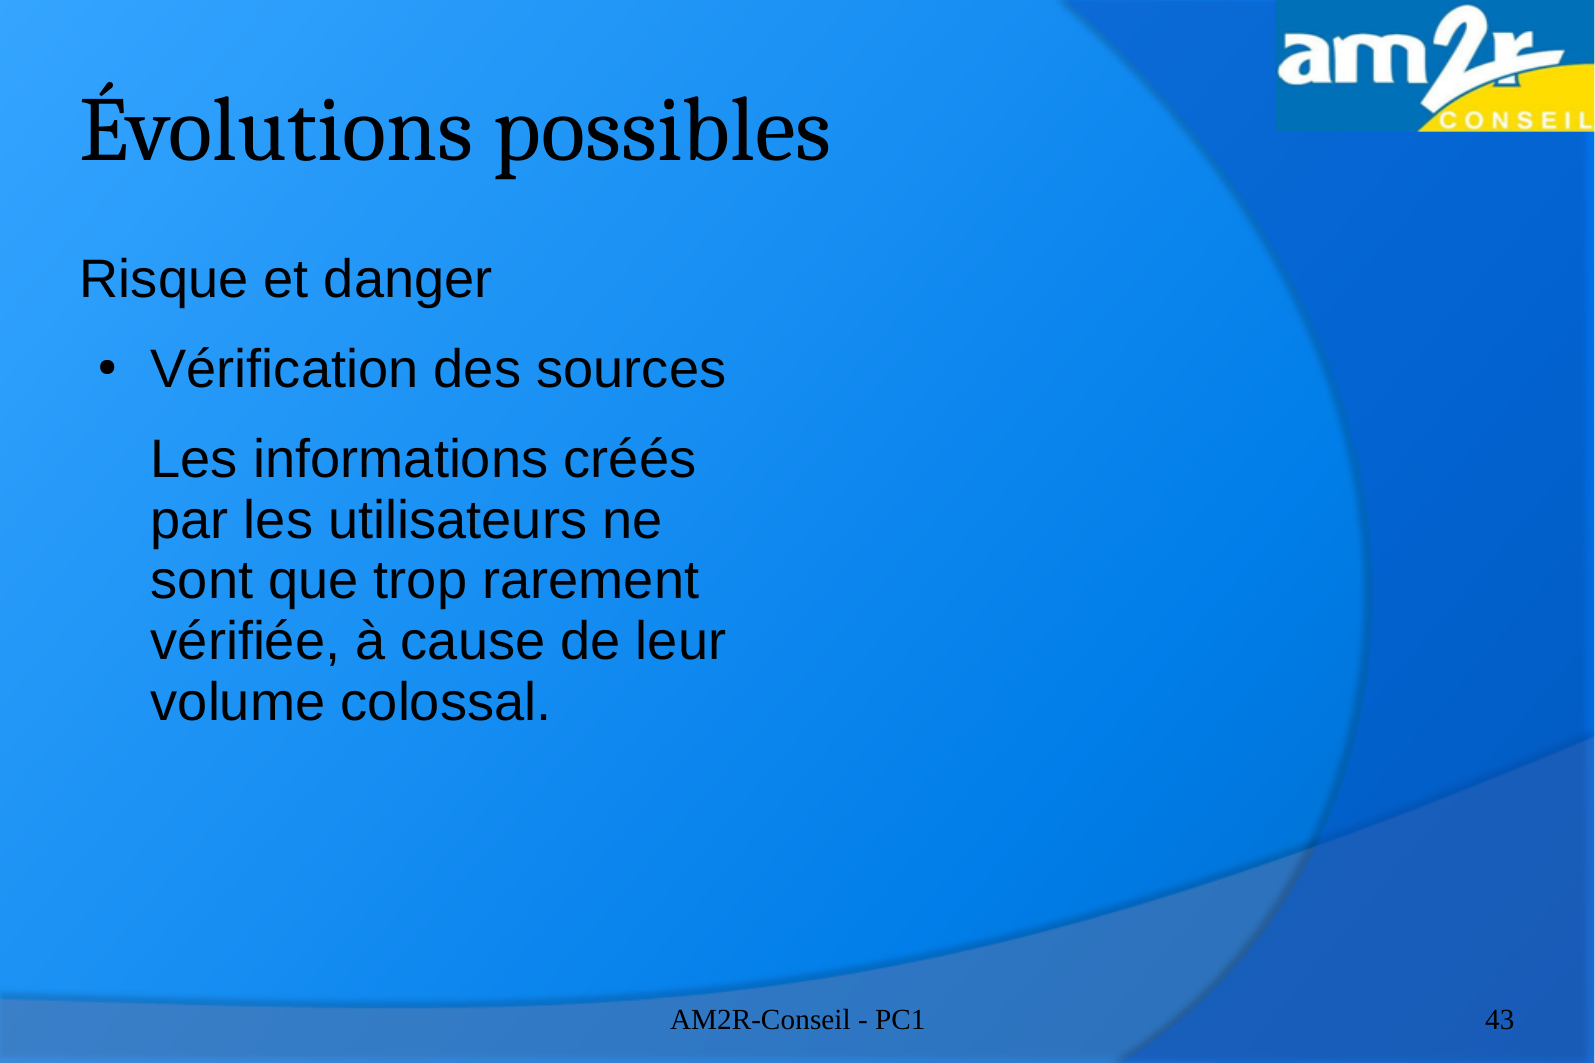

# Évolutions possibles
Risque et danger
Vérification des sources
Les informations créés par les utilisateurs ne sont que trop rarement vérifiée, à cause de leur volume colossal.
AM2R-Conseil - PC1
43